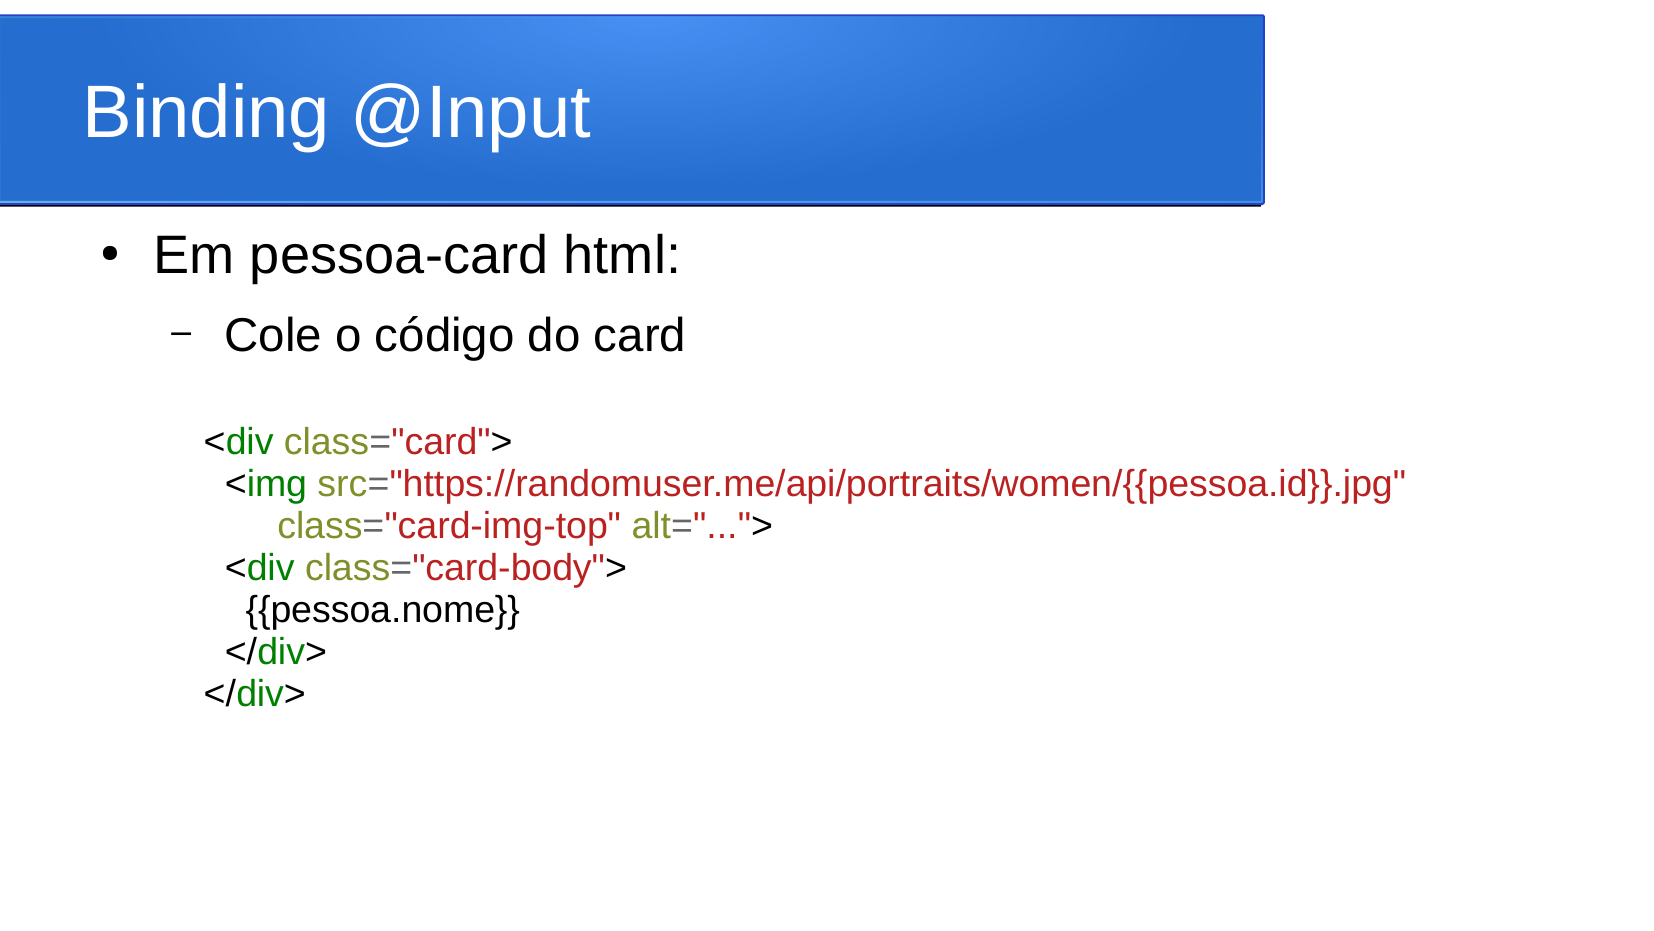

# Binding @Input
Em pessoa-card html:
Cole o código do card
<div class="card">
 <img src="https://randomuser.me/api/portraits/women/{{pessoa.id}}.jpg"
 class="card-img-top" alt="...">
 <div class="card-body">
 {{pessoa.nome}}
 </div>
</div>